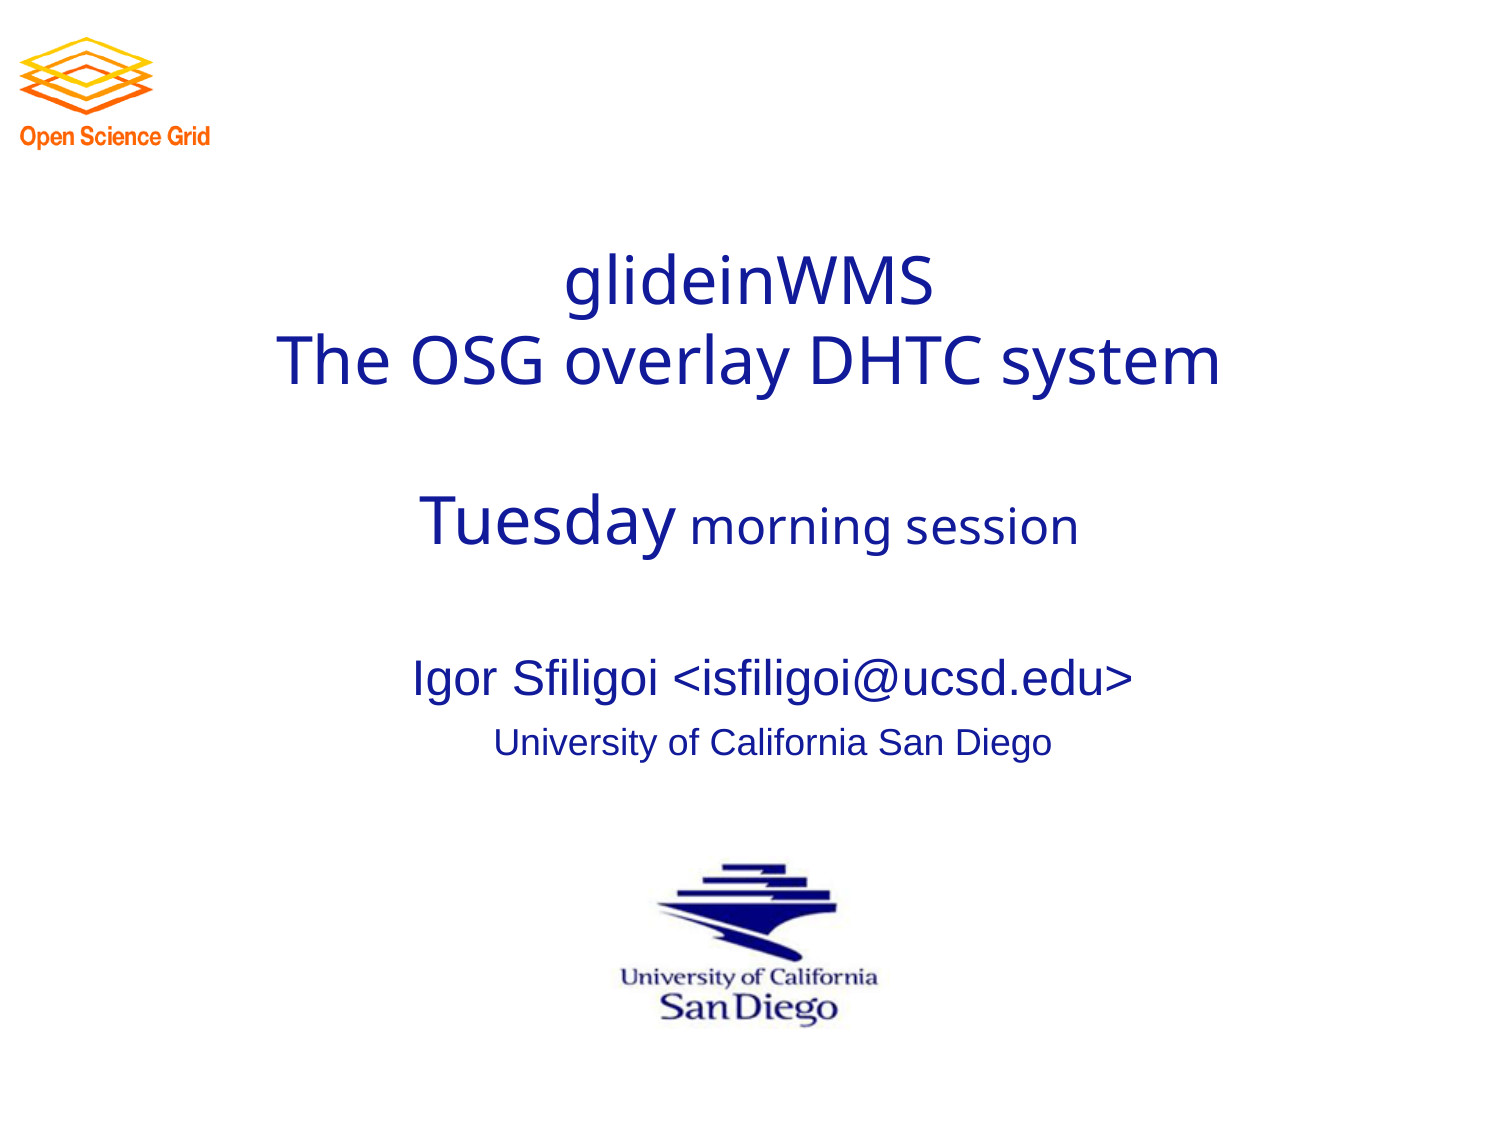

# glideinWMS The OSG overlay DHTC system Tuesday morning session
Igor Sfiligoi <isfiligoi@ucsd.edu>
University of California San Diego